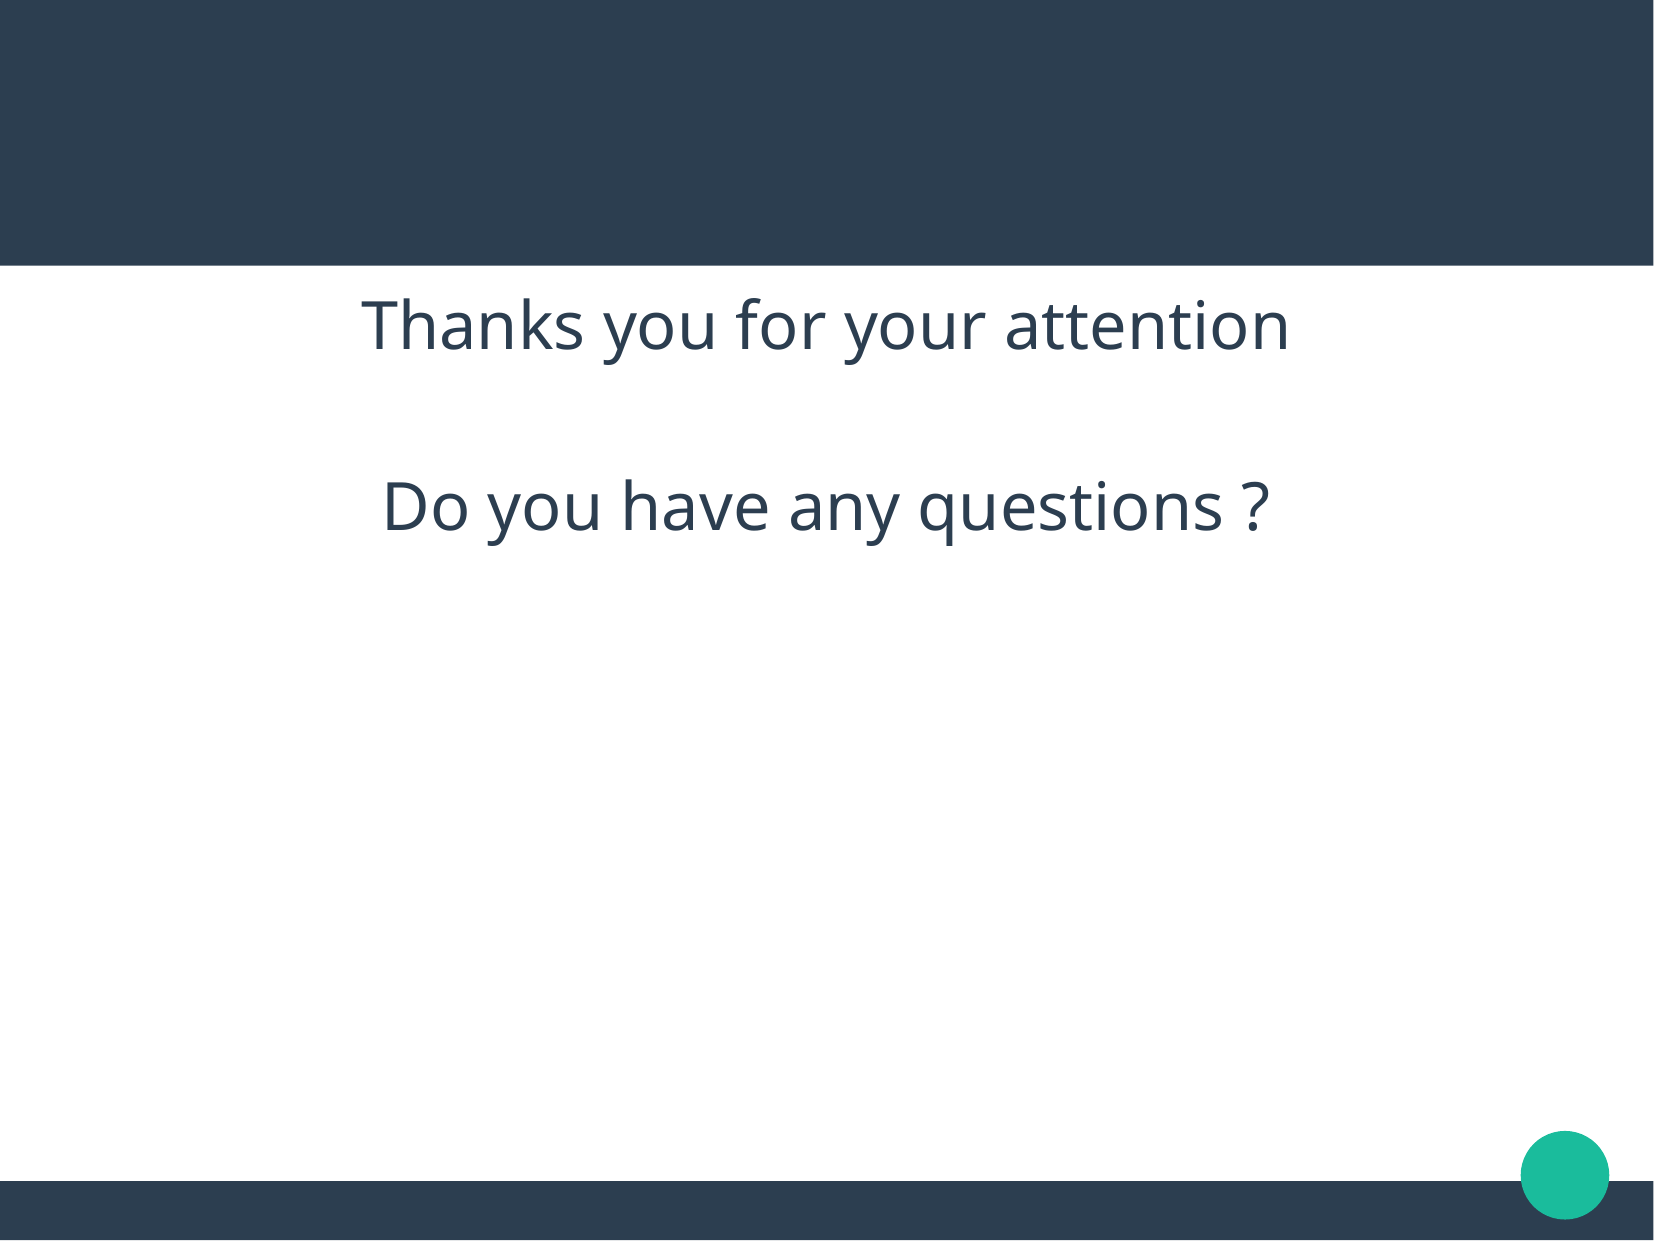

# Thanks you for your attention
Do you have any questions ?